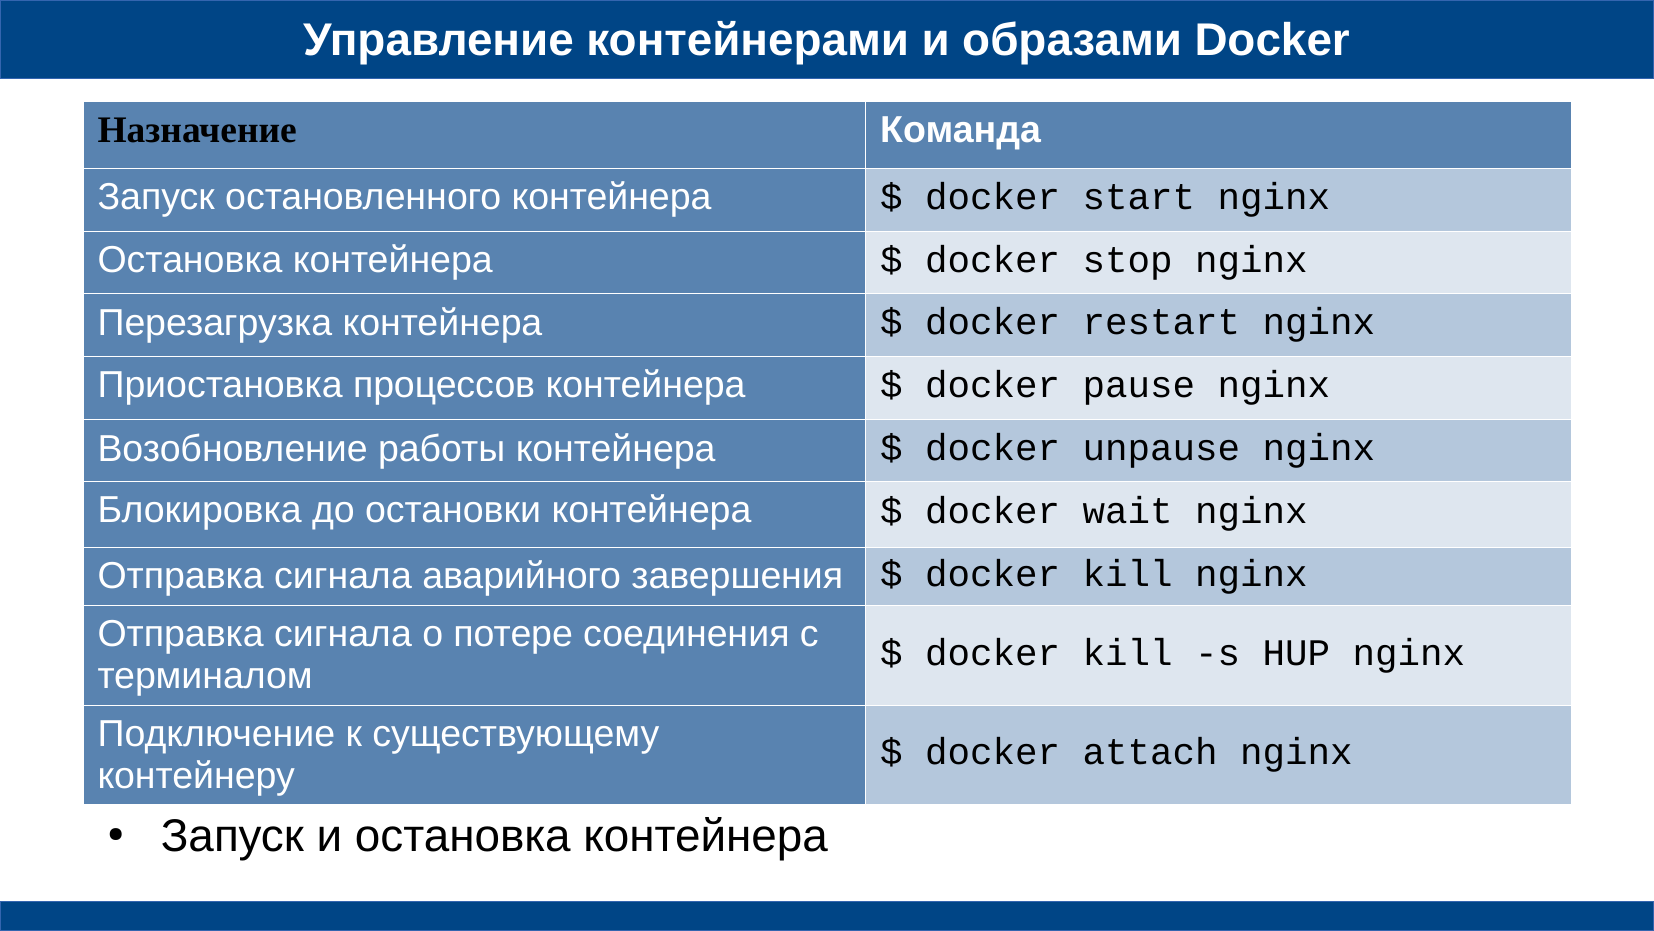

# Управление контейнерами и образами Docker
| Назначение | Команда |
| --- | --- |
| Запуск остановленного контейнера | $ docker start nginx |
| Остановка контейнера | $ docker stop nginx |
| Перезагрузка контейнера | $ docker restart nginx |
| Приостановка процессов контейнера | $ docker pause nginx |
| Возобновление работы контейнера | $ docker unpause nginx |
| Блокировка до остановки контейнера | $ docker wait nginx |
| Отправка сигнала аварийного завершения | $ docker kill nginx |
| Отправка сигнала о потере соединения с терминалом | $ docker kill -s HUP nginx |
| Подключение к существующему контейнеру | $ docker attach nginx |
Запуск и остановка контейнера